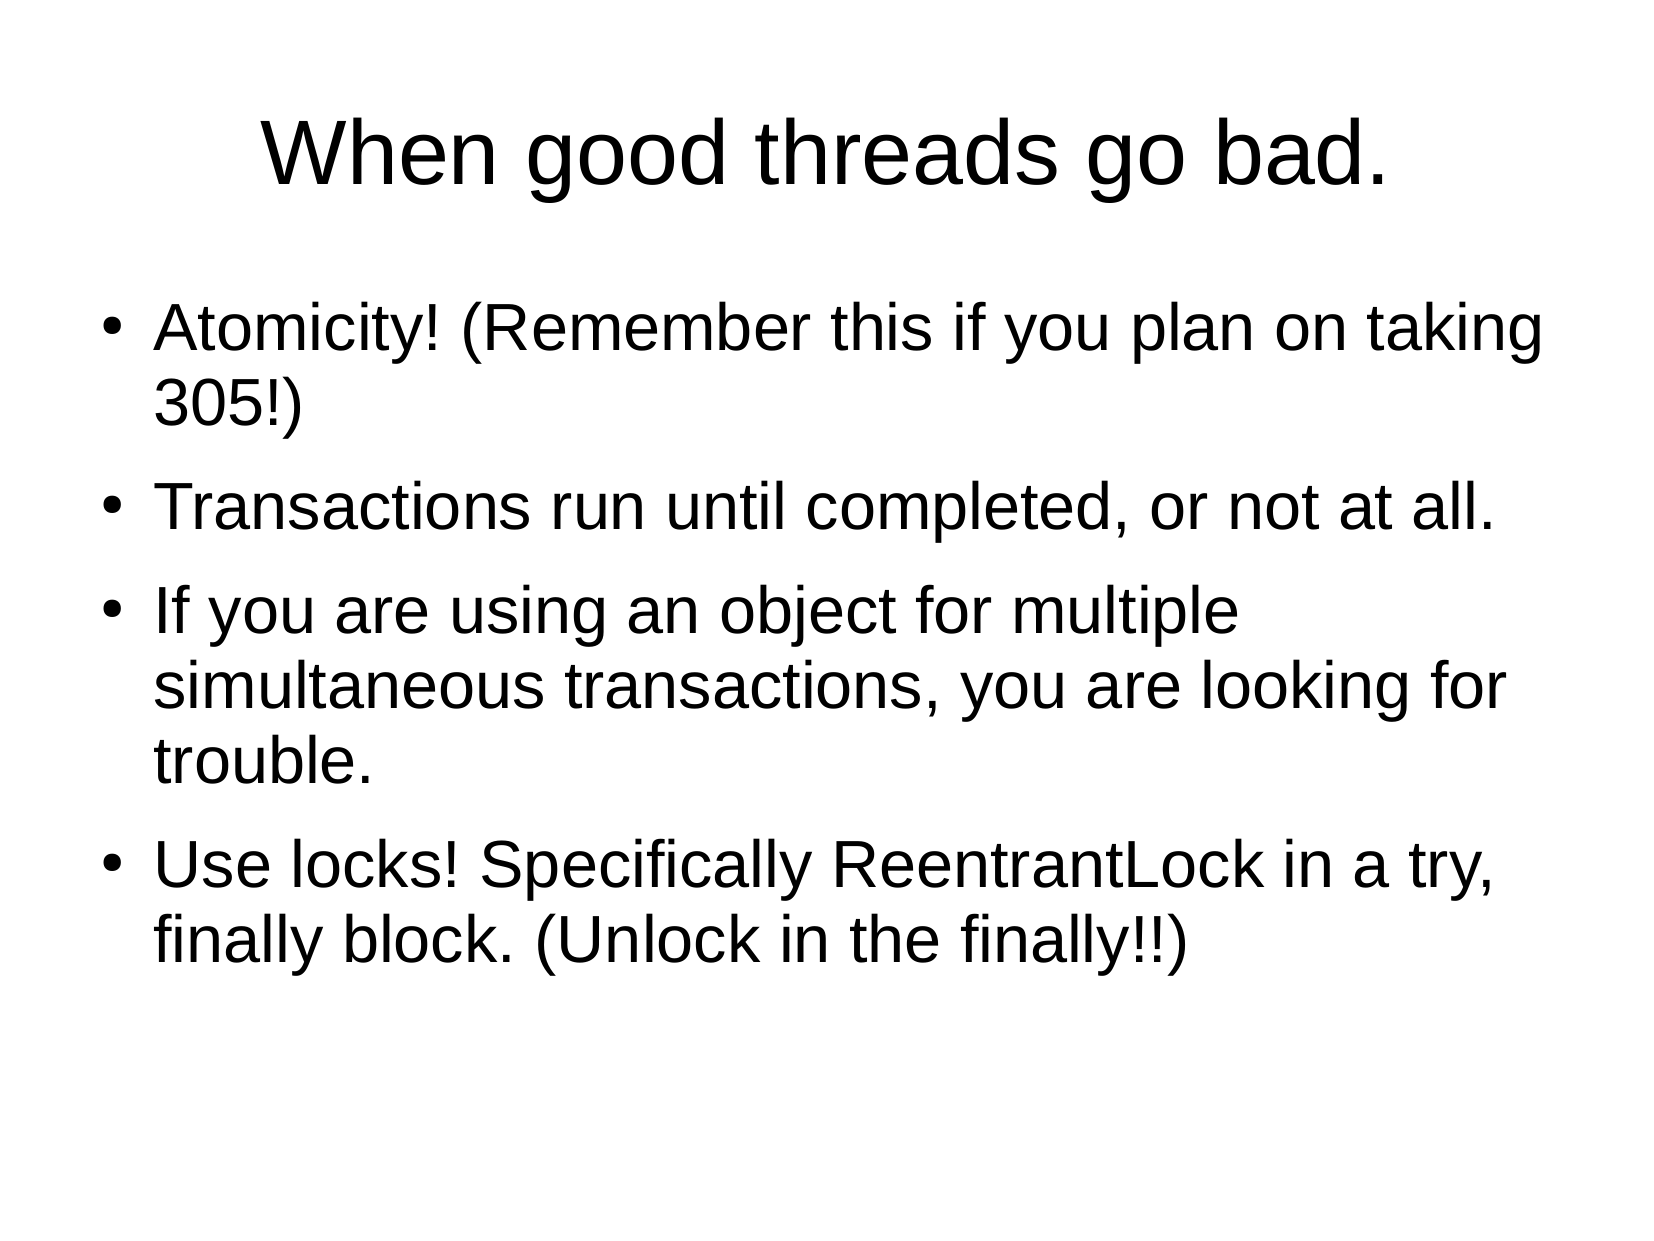

# When good threads go bad.
Atomicity! (Remember this if you plan on taking 305!)
Transactions run until completed, or not at all.
If you are using an object for multiple simultaneous transactions, you are looking for trouble.
Use locks! Specifically ReentrantLock in a try, finally block. (Unlock in the finally!!)